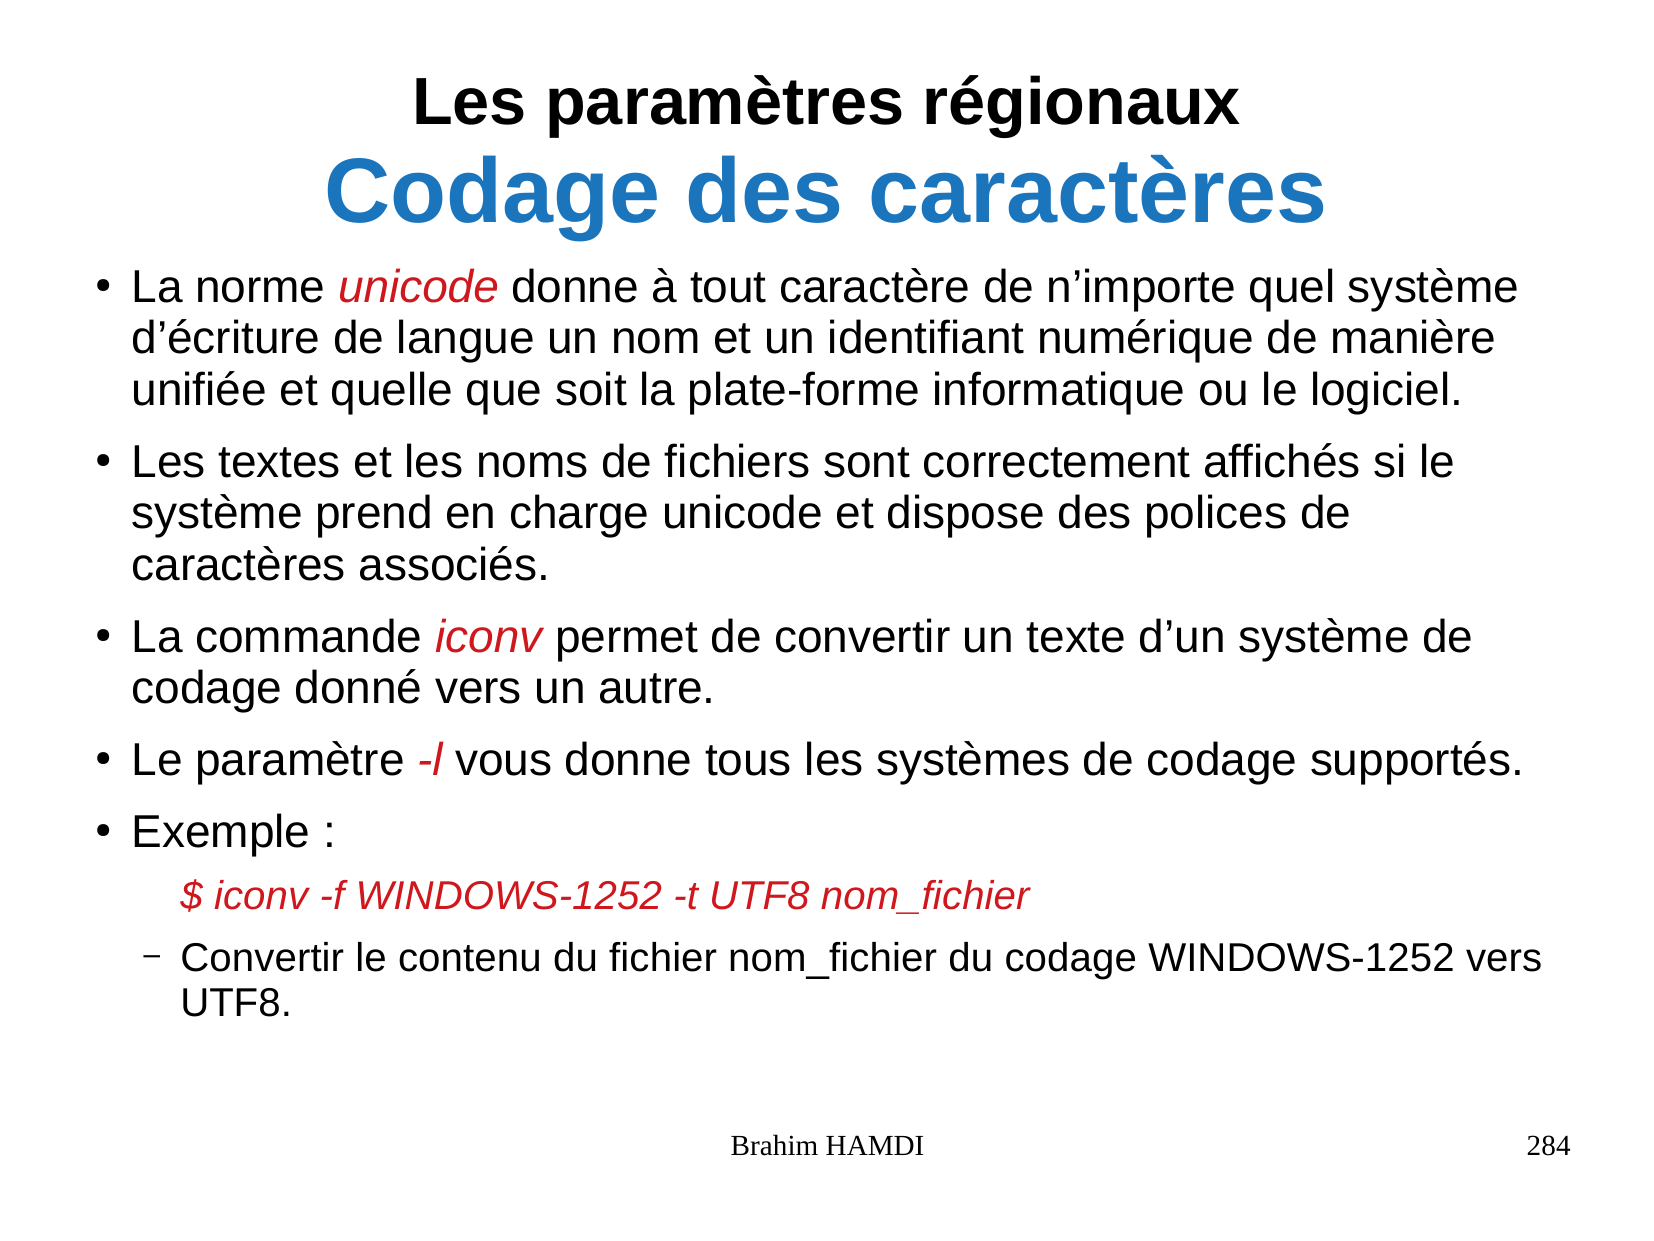

# Les paramètres régionaux Codage des caractères
La norme unicode donne à tout caractère de n’importe quel système d’écriture de langue un nom et un identifiant numérique de manière unifiée et quelle que soit la plate-forme informatique ou le logiciel.
Les textes et les noms de fichiers sont correctement affichés si le système prend en charge unicode et dispose des polices de caractères associés.
La commande iconv permet de convertir un texte d’un système de codage donné vers un autre.
Le paramètre -l vous donne tous les systèmes de codage supportés.
Exemple :
$ iconv -f WINDOWS-1252 -t UTF8 nom_fichier
Convertir le contenu du fichier nom_fichier du codage WINDOWS-1252 vers UTF8.
Brahim HAMDI
284